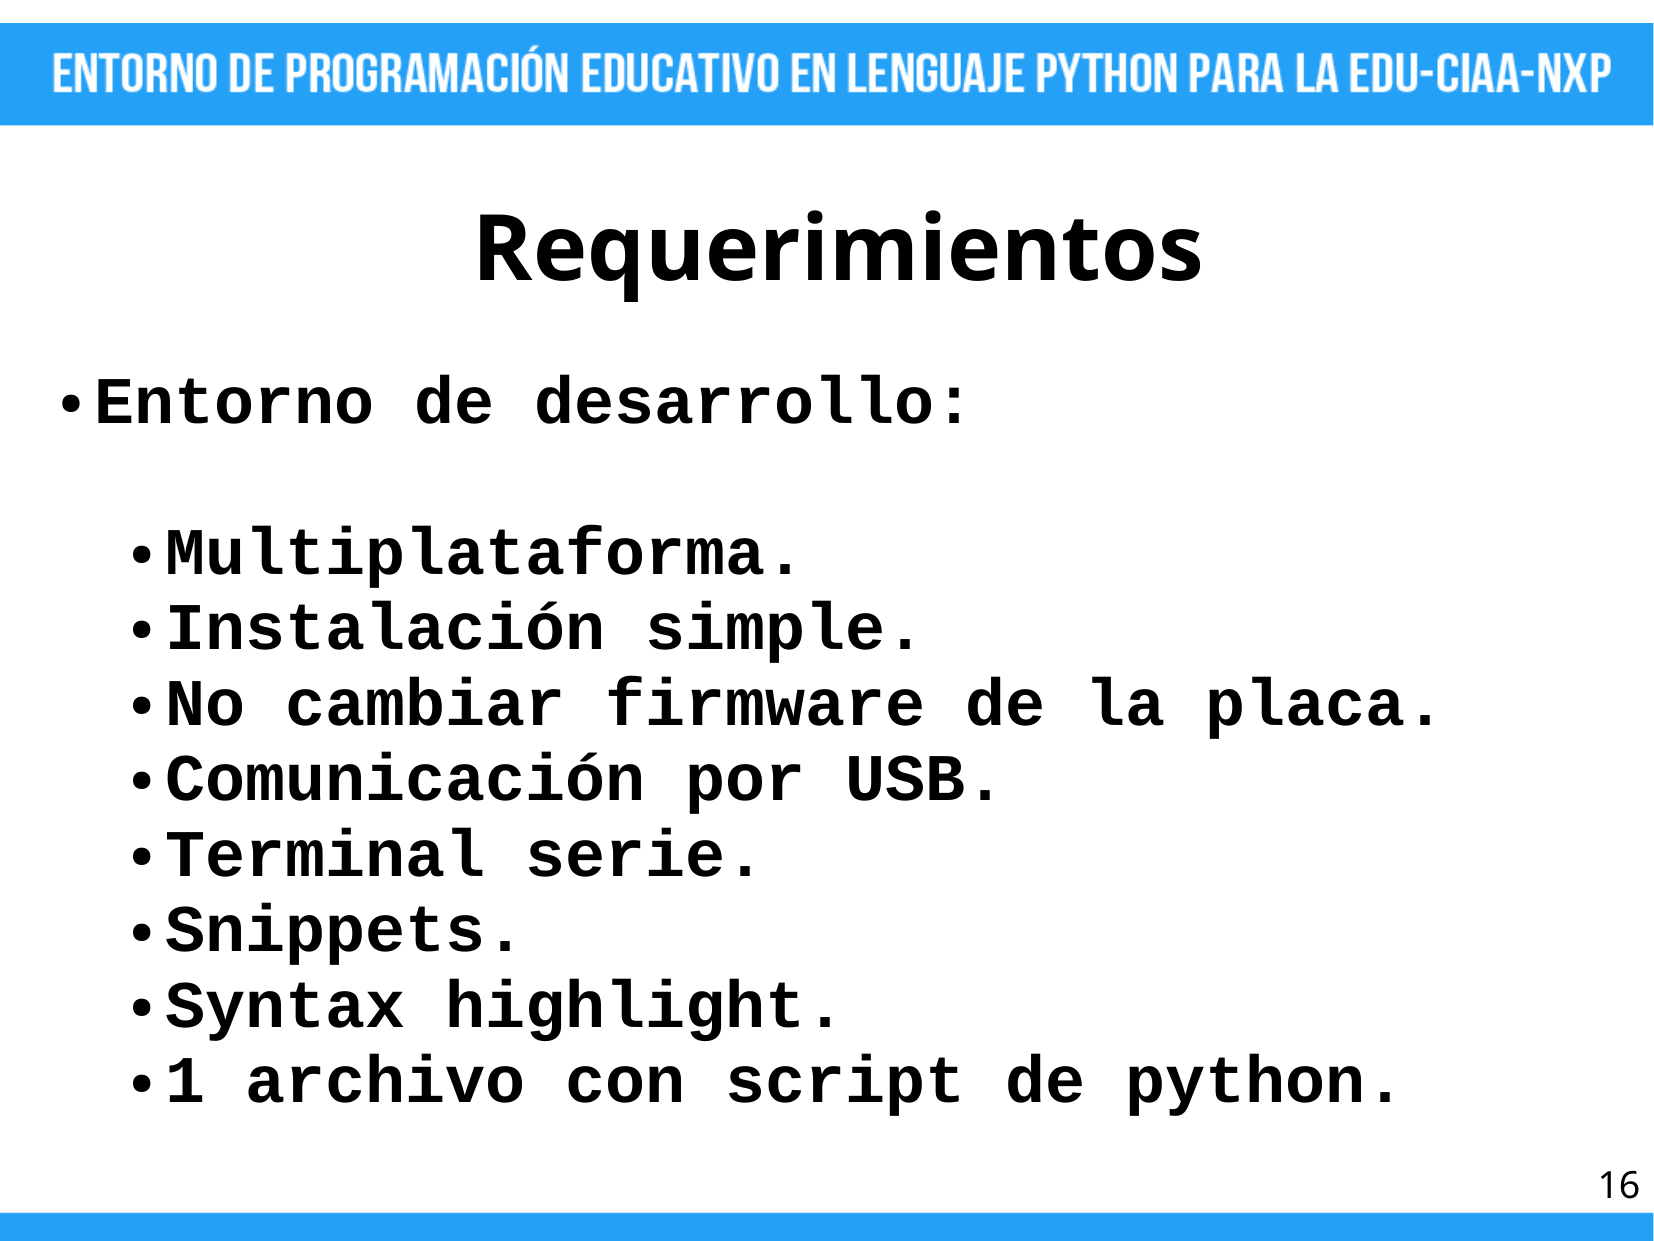

# Requerimientos
Entorno de desarrollo:
Multiplataforma.
Instalación simple.
No cambiar firmware de la placa.
Comunicación por USB.
Terminal serie.
Snippets.
Syntax highlight.
1 archivo con script de python.
16